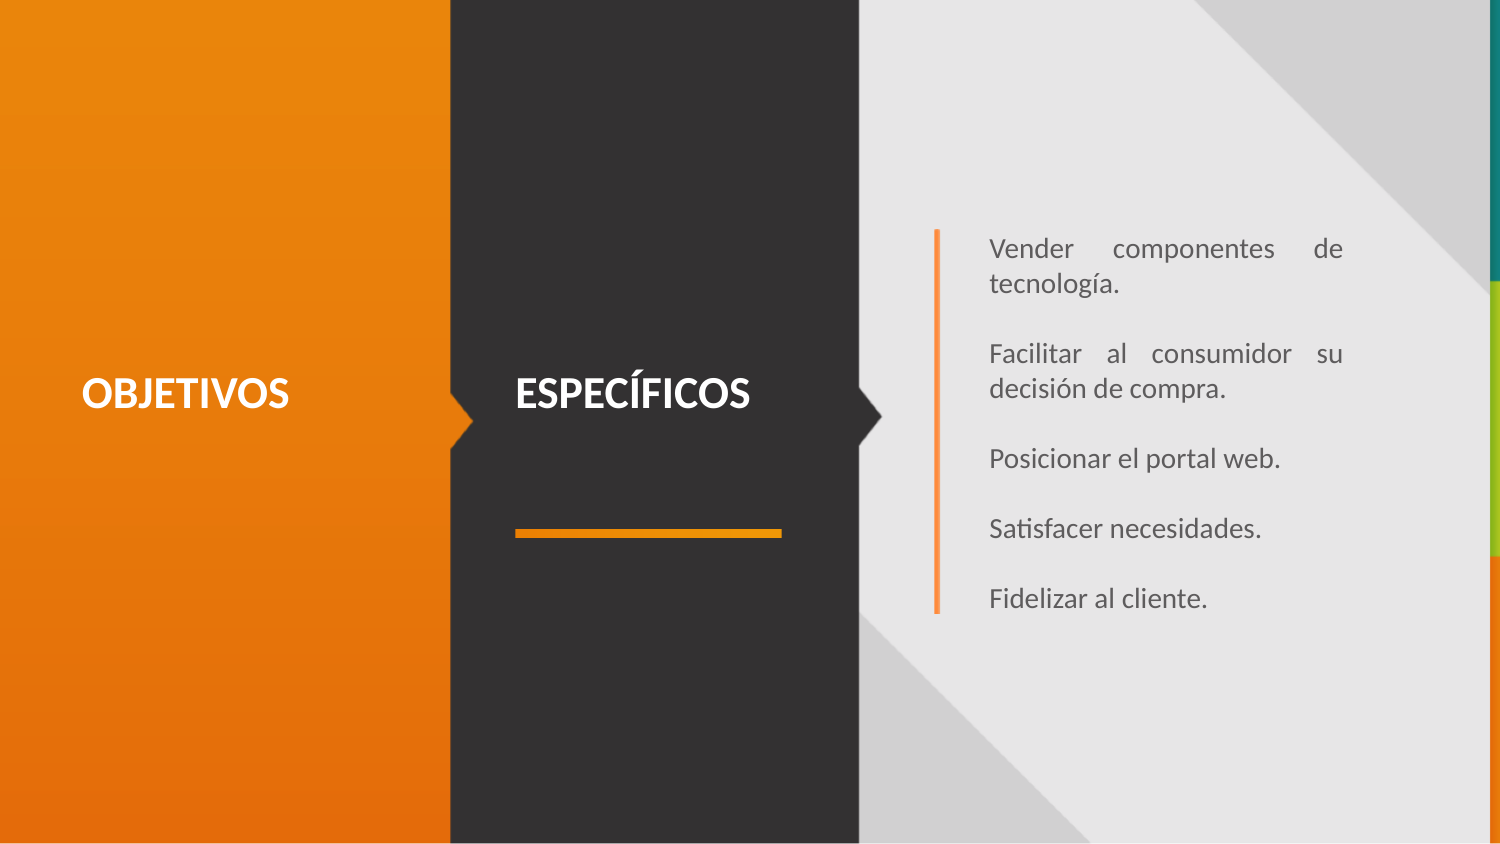

Vender componentes de tecnología.
Facilitar al consumidor su decisión de compra.
Posicionar el portal web.
Satisfacer necesidades.
Fidelizar al cliente.
OBJETIVOS
ESPECÍFICOS